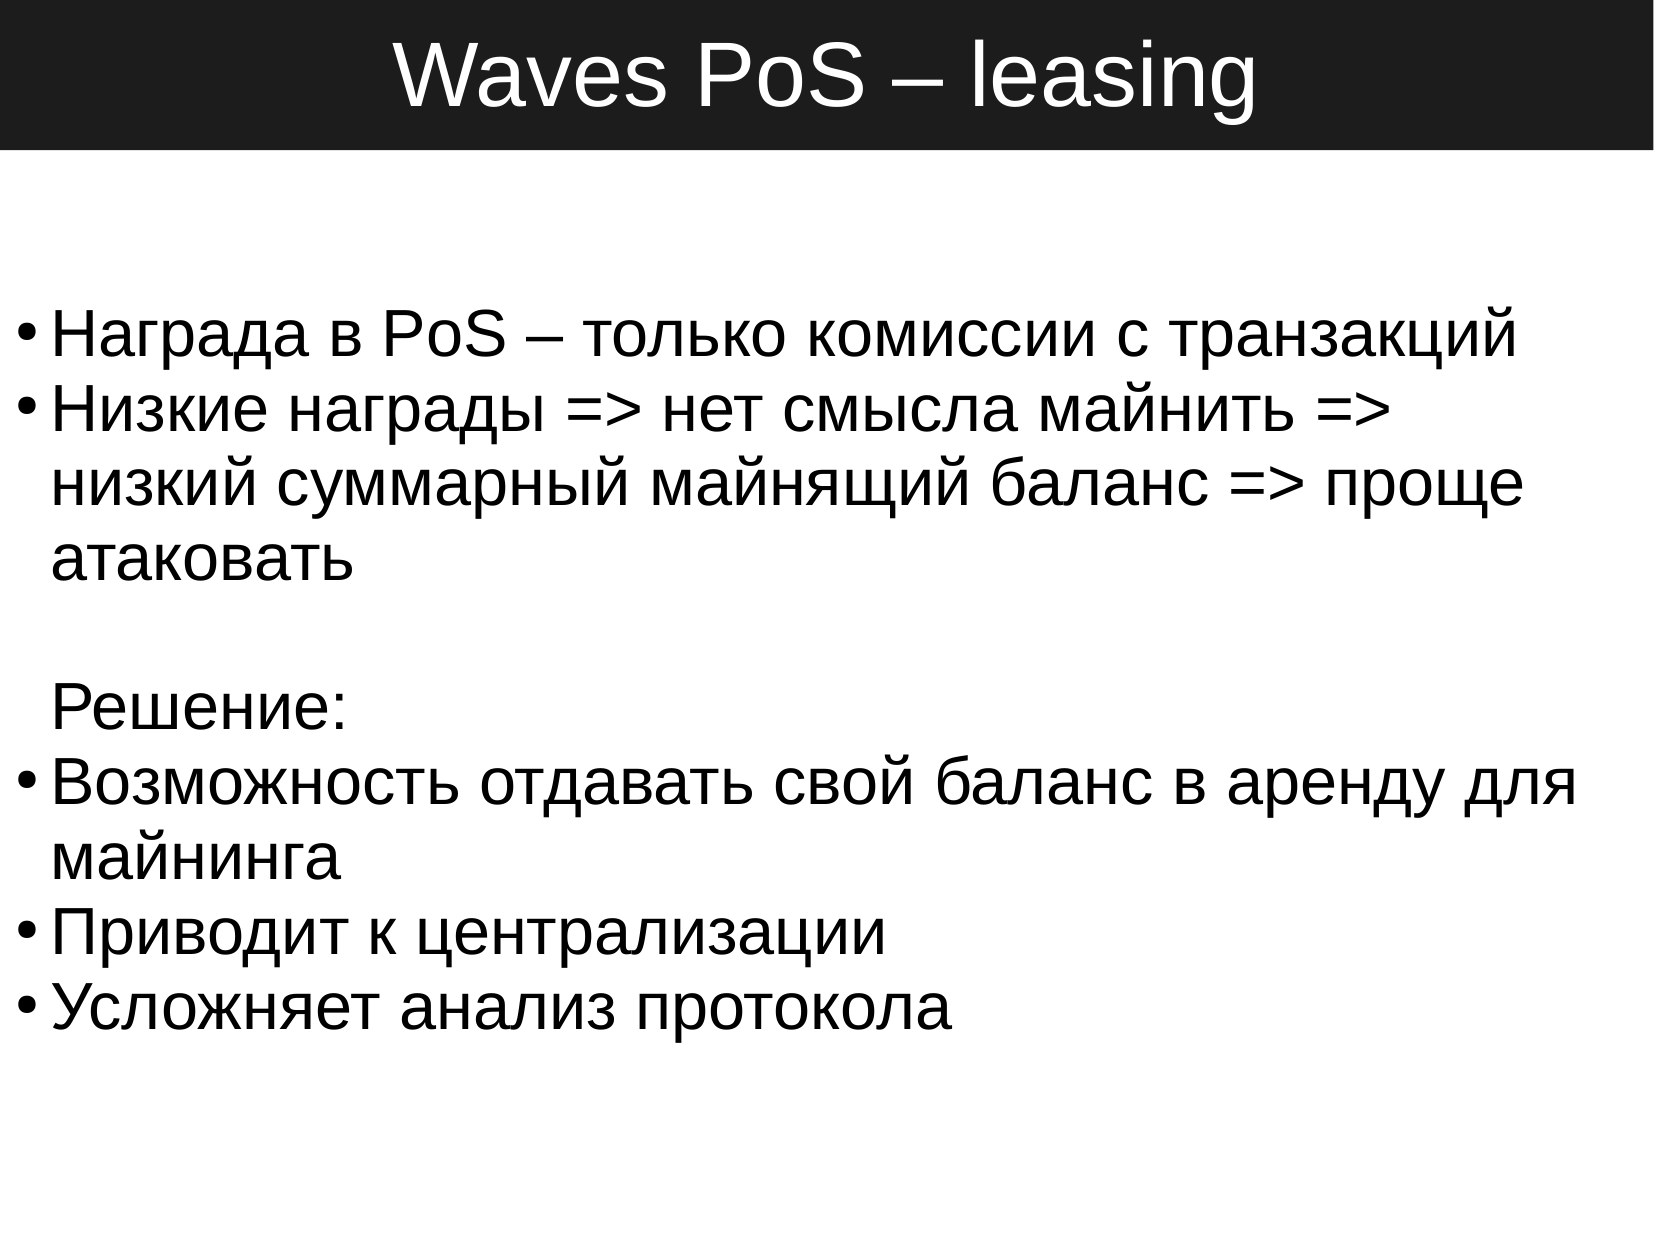

# Waves PoS – leasing
Награда в PoS – только комиссии с транзакций
Низкие награды => нет смысла майнить => низкий суммарный майнящий баланс => проще атаковать
Решение:
Возможность отдавать свой баланс в аренду для майнинга
Приводит к централизации
Усложняет анализ протокола